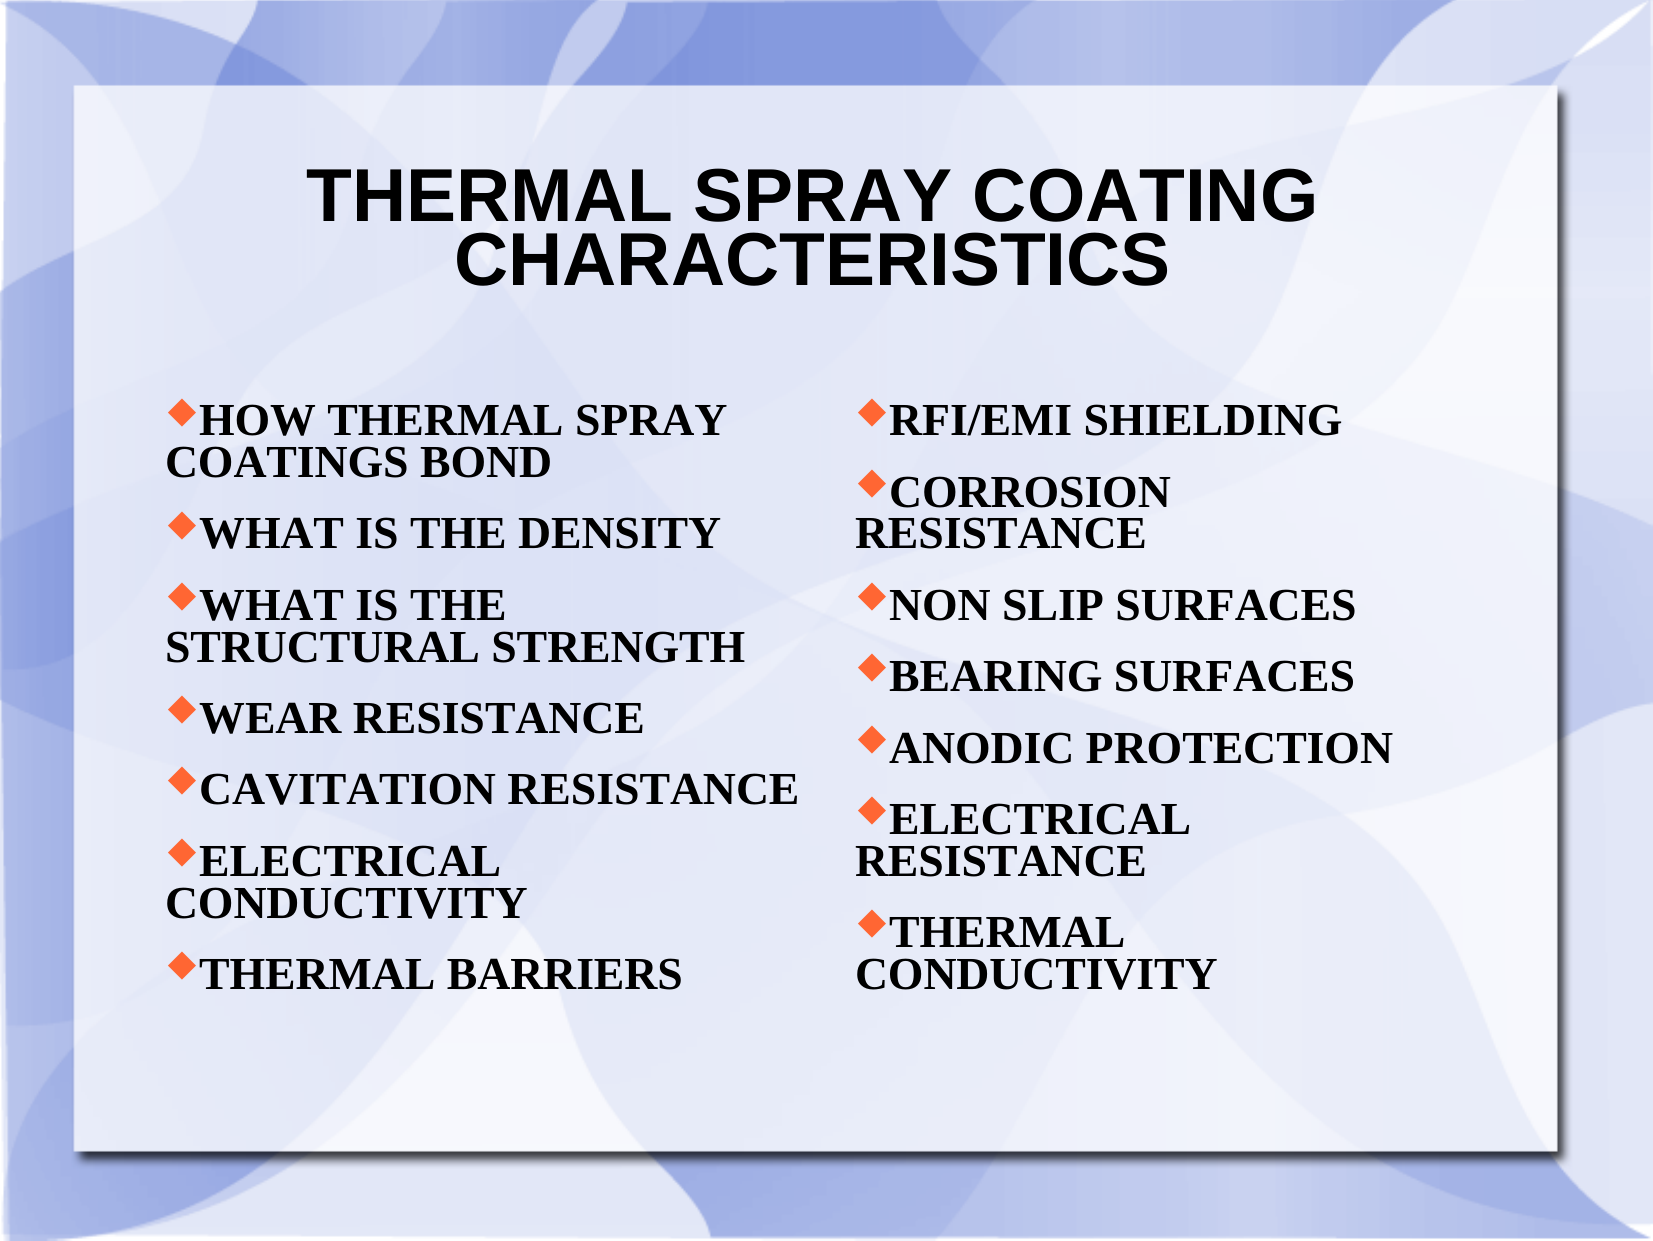

# THERMAL SPRAY COATING CHARACTERISTICS
HOW THERMAL SPRAY COATINGS BOND
WHAT IS THE DENSITY
WHAT IS THE STRUCTURAL STRENGTH
WEAR RESISTANCE
CAVITATION RESISTANCE
ELECTRICAL CONDUCTIVITY
THERMAL BARRIERS
RFI/EMI SHIELDING
CORROSION RESISTANCE
NON SLIP SURFACES
BEARING SURFACES
ANODIC PROTECTION
ELECTRICAL RESISTANCE
THERMAL CONDUCTIVITY